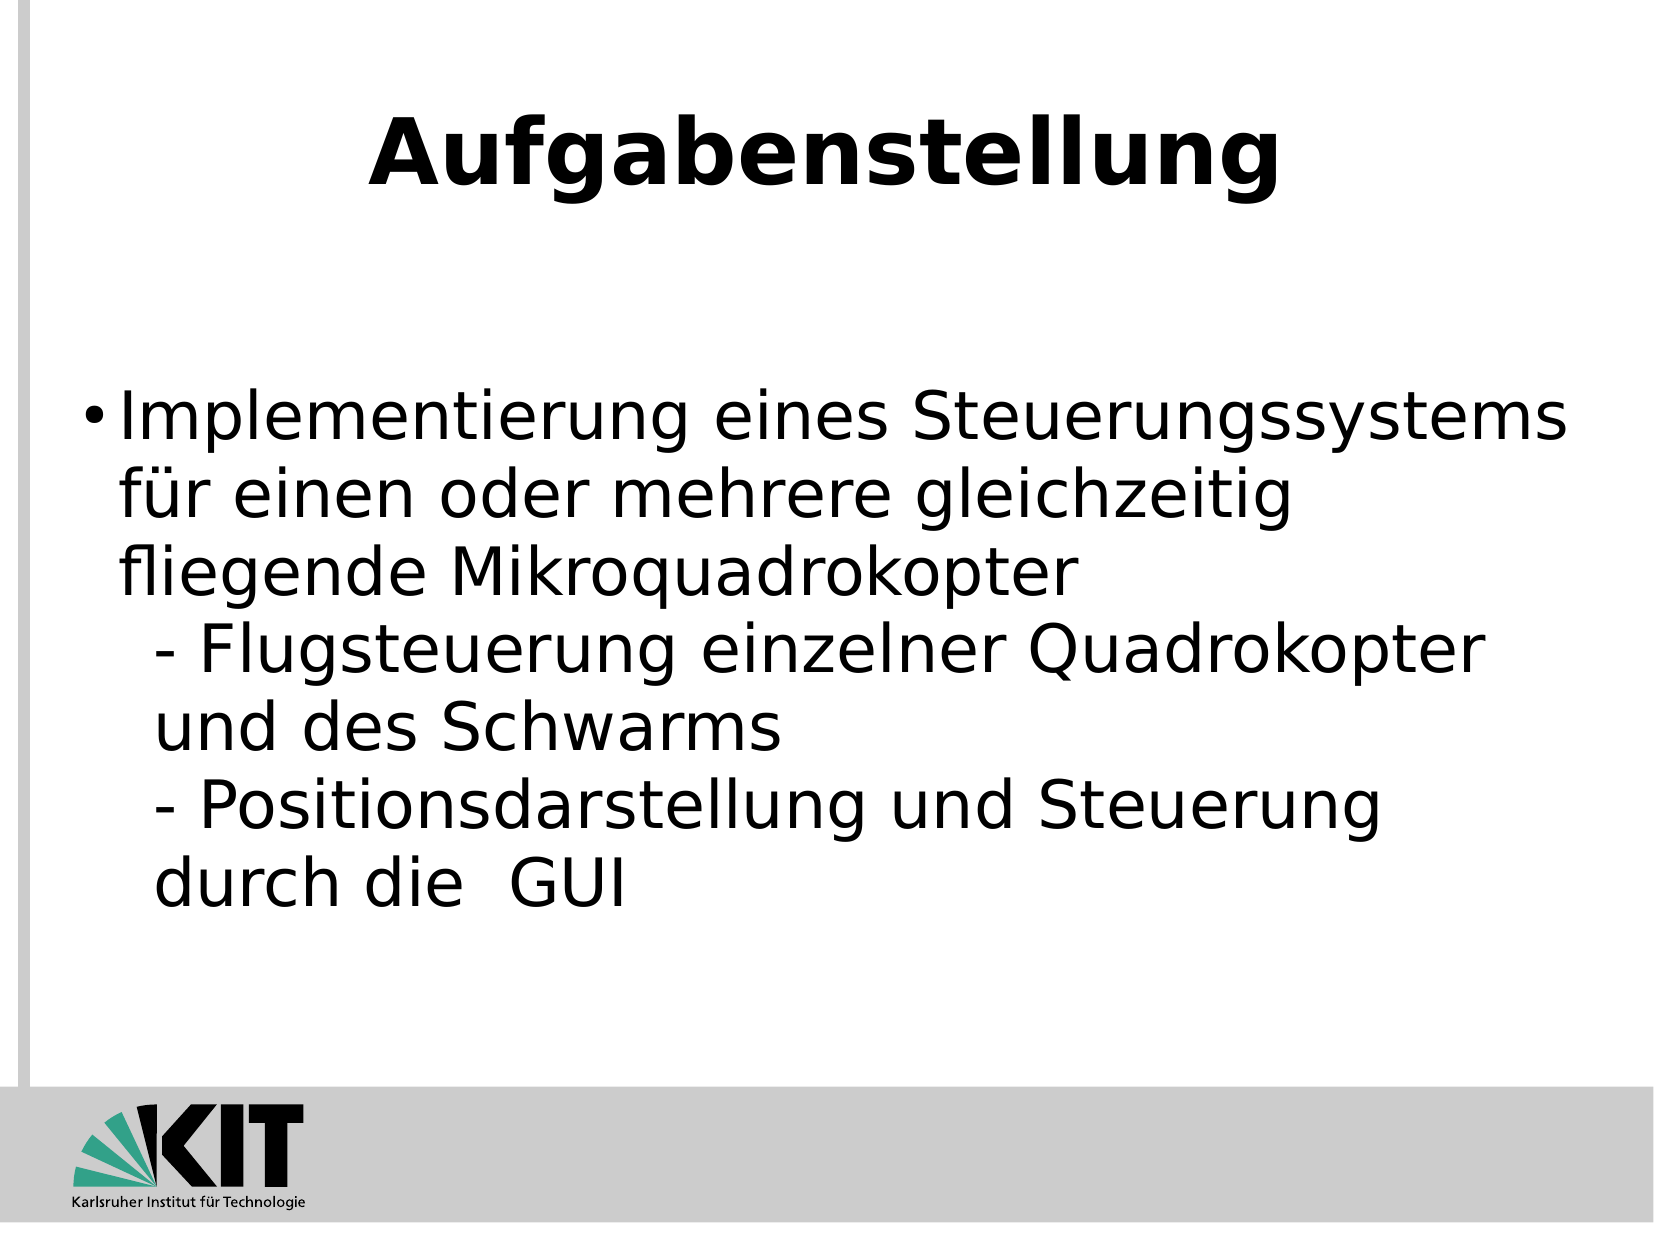

# Aufgabenstellung
Implementierung eines Steuerungssystems für einen oder mehrere gleichzeitig fliegende Mikroquadrokopter
- Flugsteuerung einzelner Quadrokopter und des Schwarms
- Positionsdarstellung und Steuerung durch die GUI